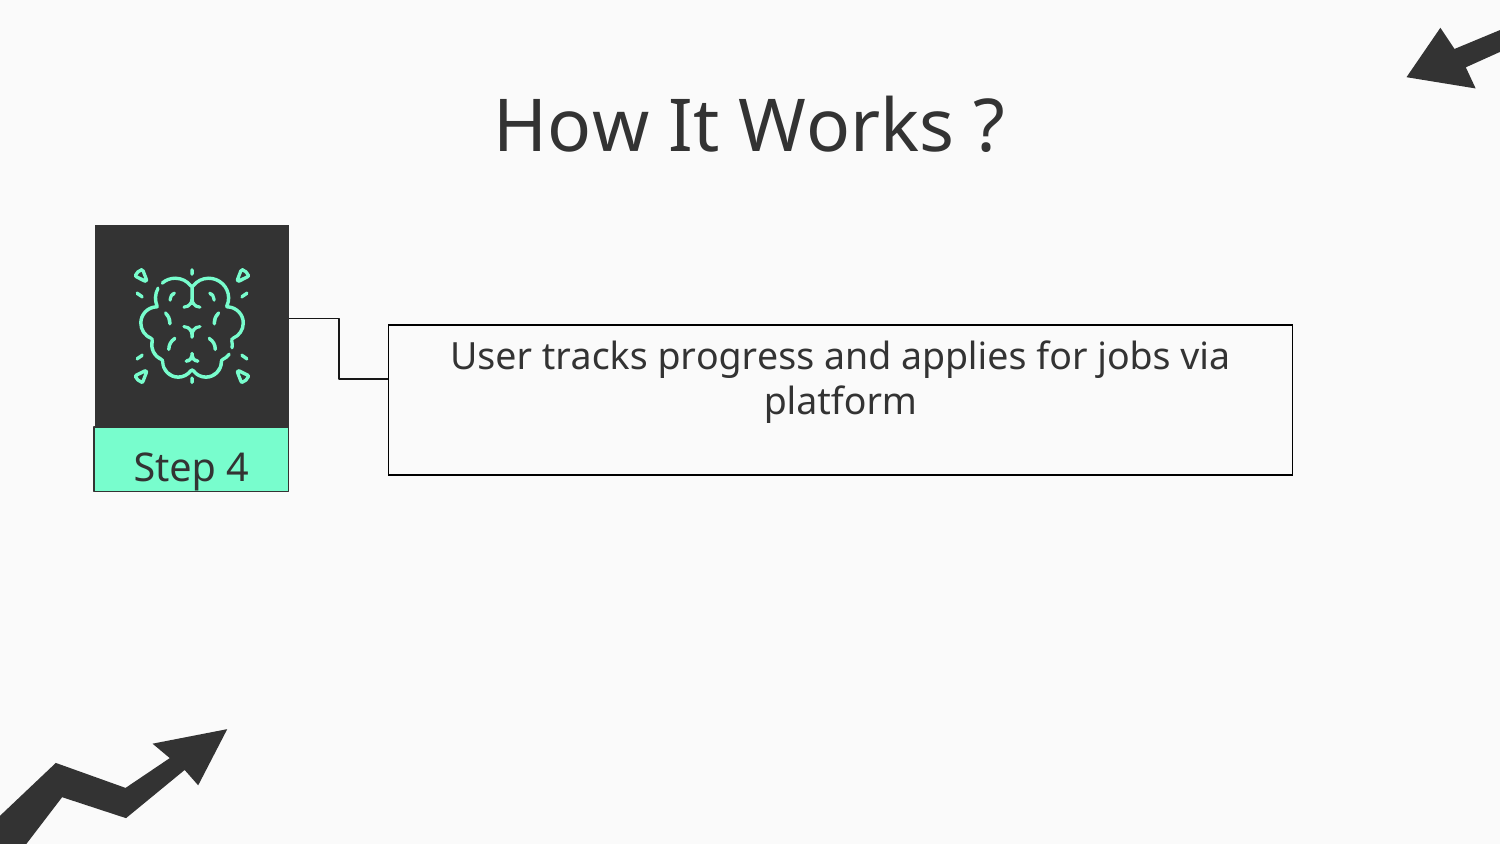

# How It Works ?
User tracks progress and applies for jobs via platform
Step 4